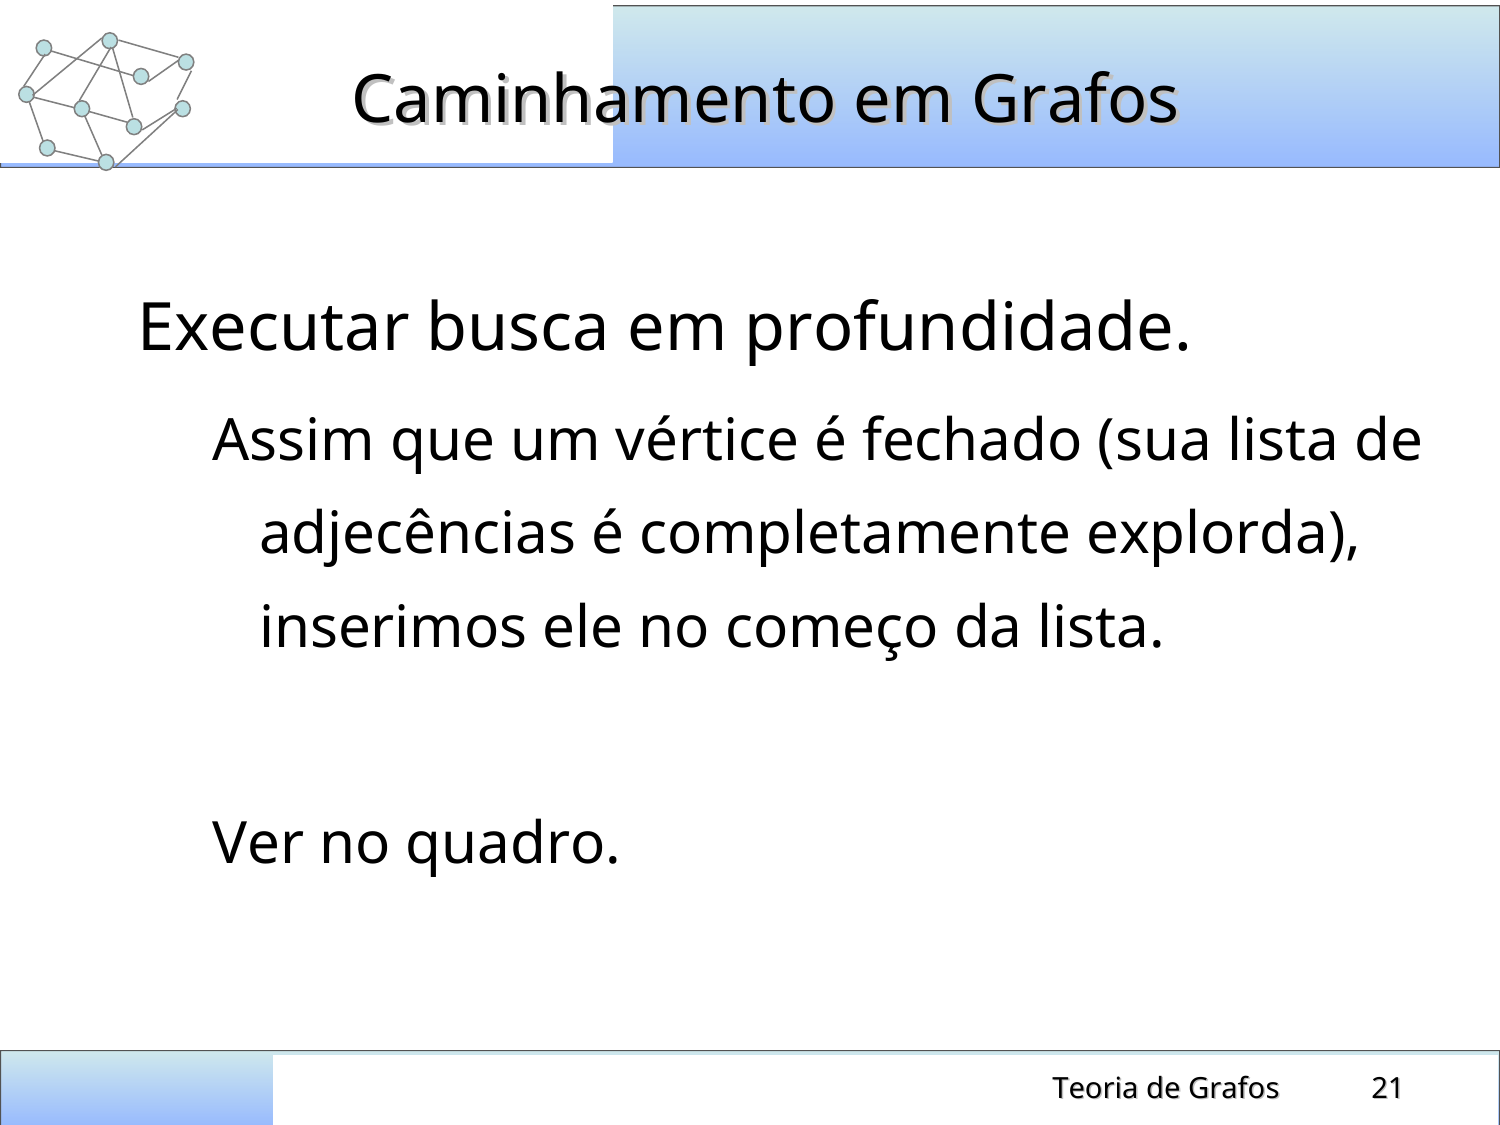

# Caminhamento em Grafos
Executar busca em profundidade.
Assim que um vértice é fechado (sua lista de adjecências é completamente explorda), inserimos ele no começo da lista.
Ver no quadro.
21